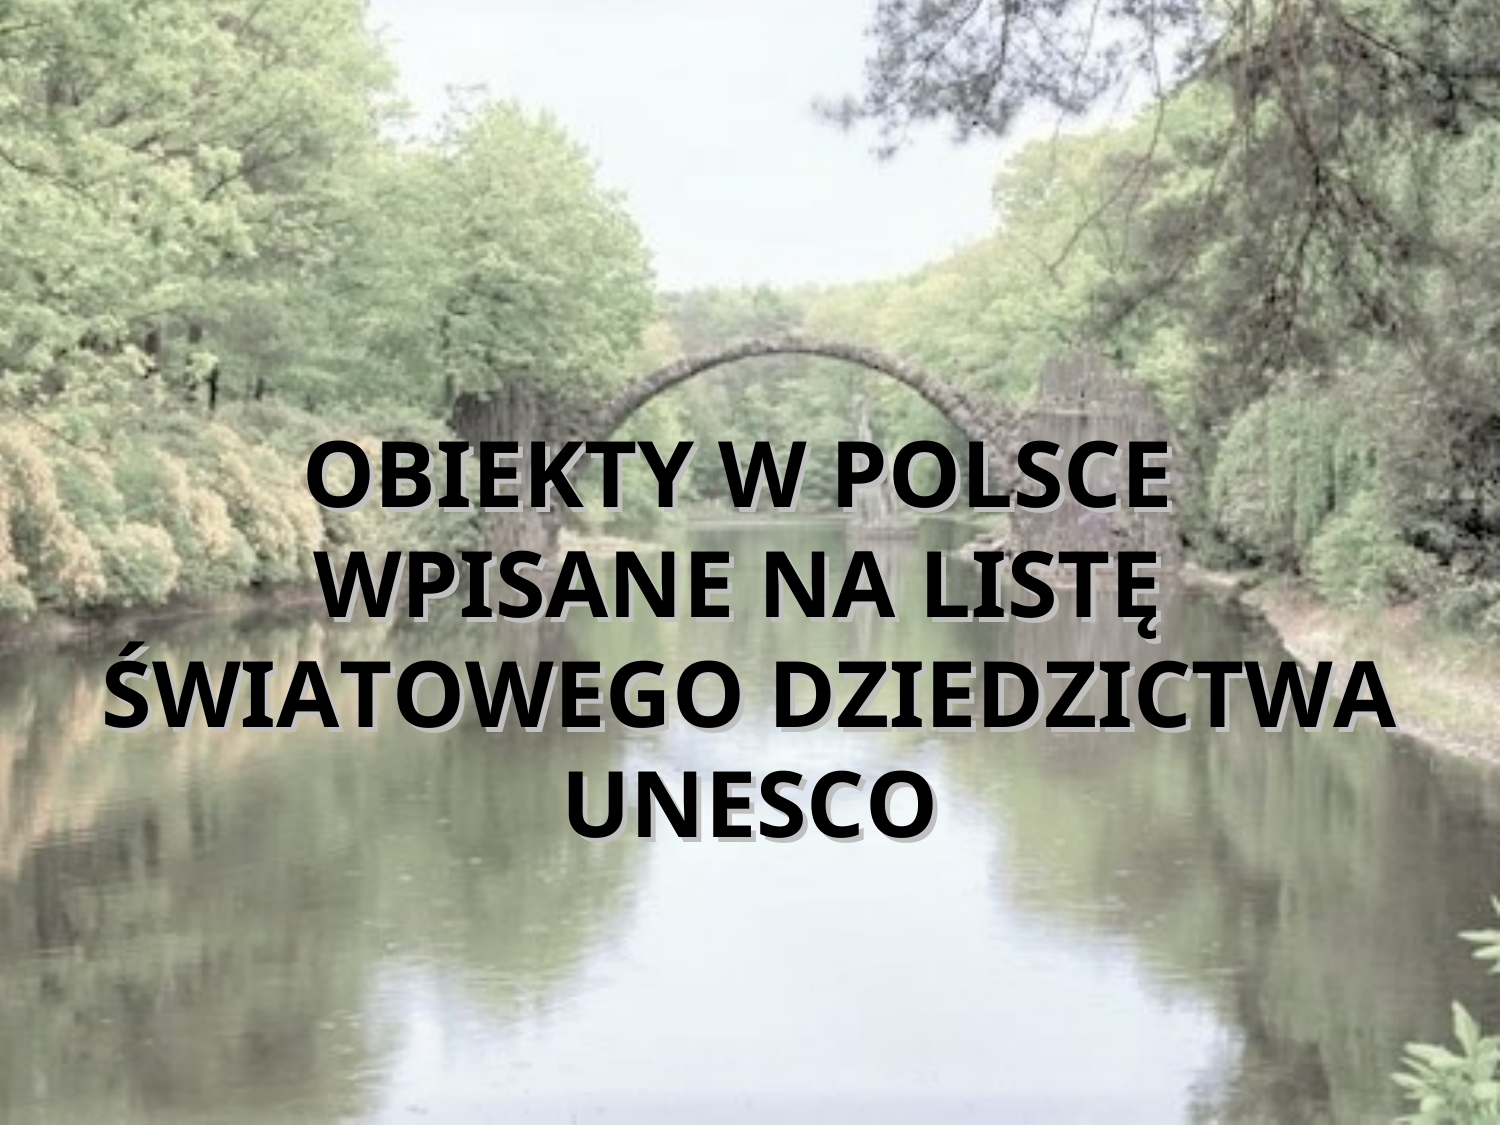

# OBIEKTY W POLSCE WPISANE NA LISTĘ ŚWIATOWEGO DZIEDZICTWA UNESCO